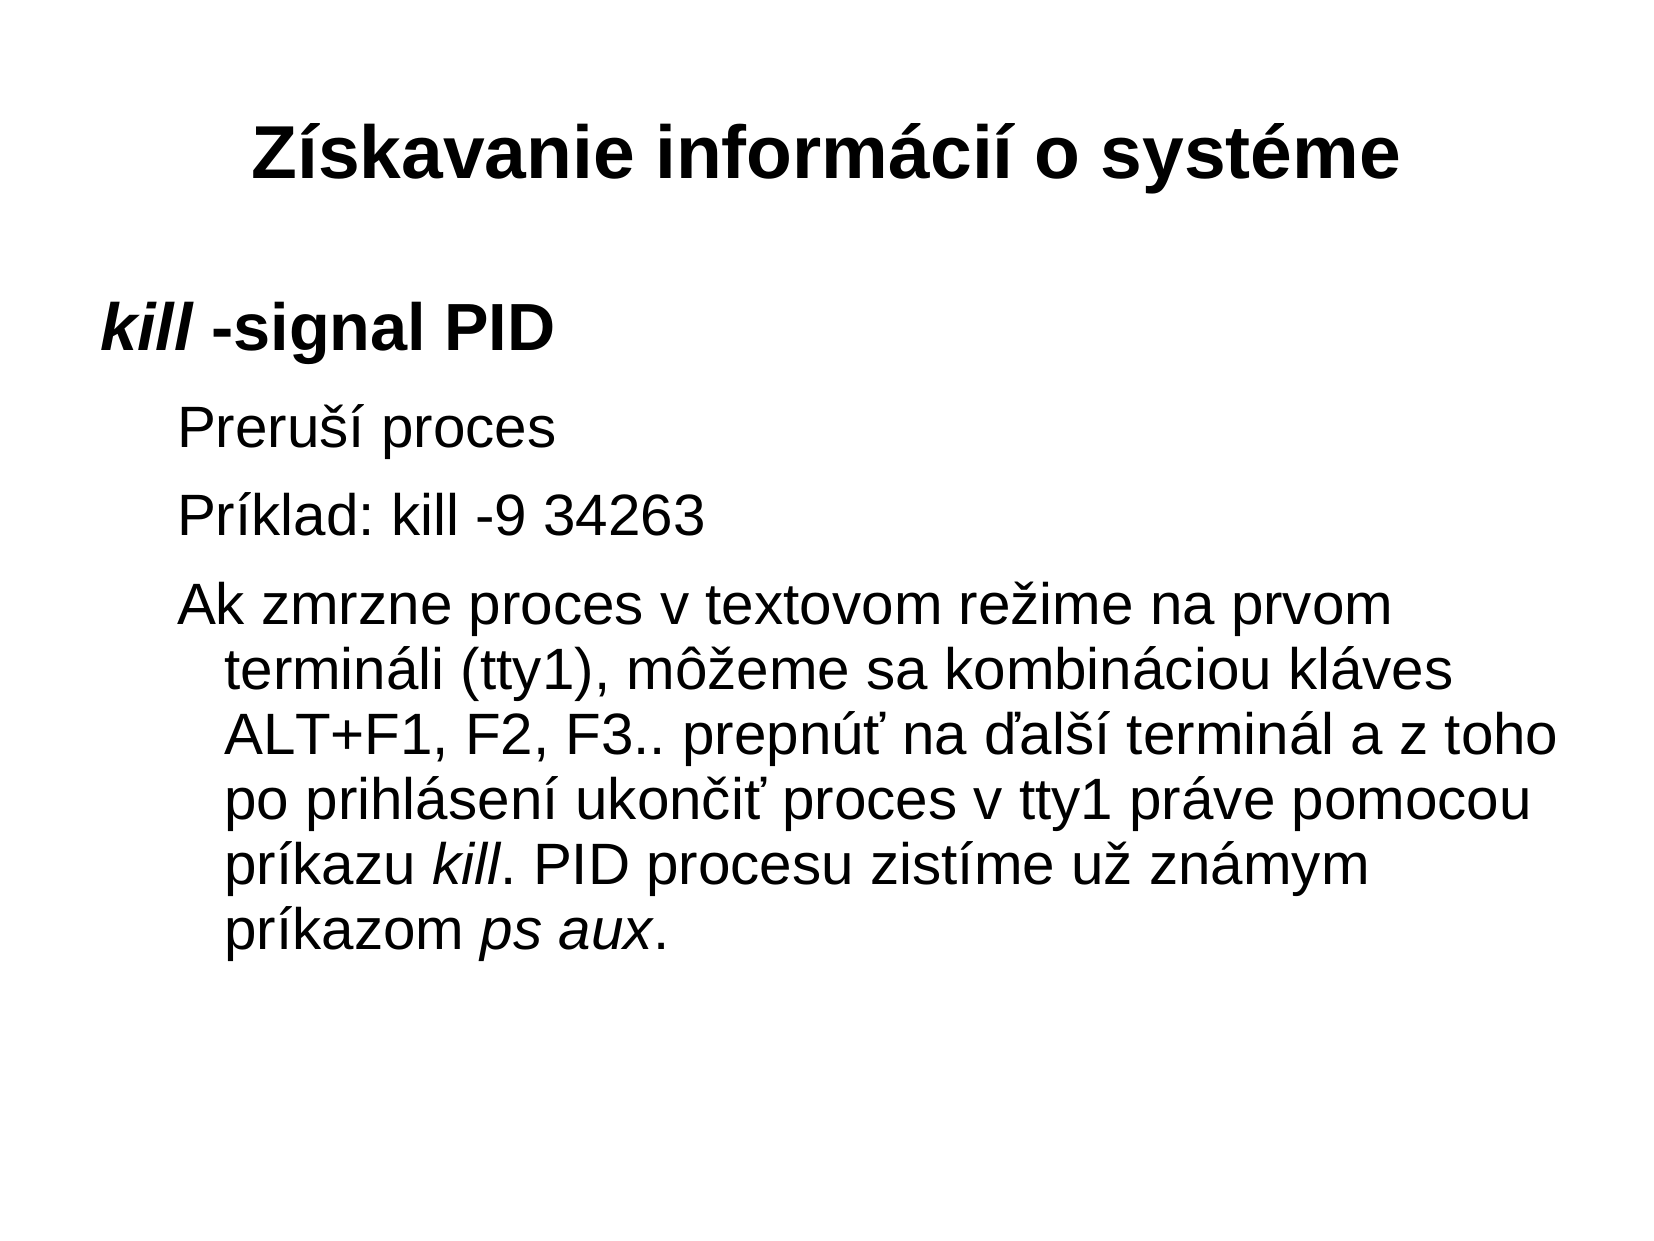

# Získavanie informácií o systéme
kill -signal PID
Preruší proces
Príklad: kill -9 34263
Ak zmrzne proces v textovom režime na prvom termináli (tty1), môžeme sa kombináciou kláves ALT+F1, F2, F3.. prepnúť na ďalší terminál a z toho po prihlásení ukončiť proces v tty1 práve pomocou príkazu kill. PID procesu zistíme už známym príkazom ps aux.